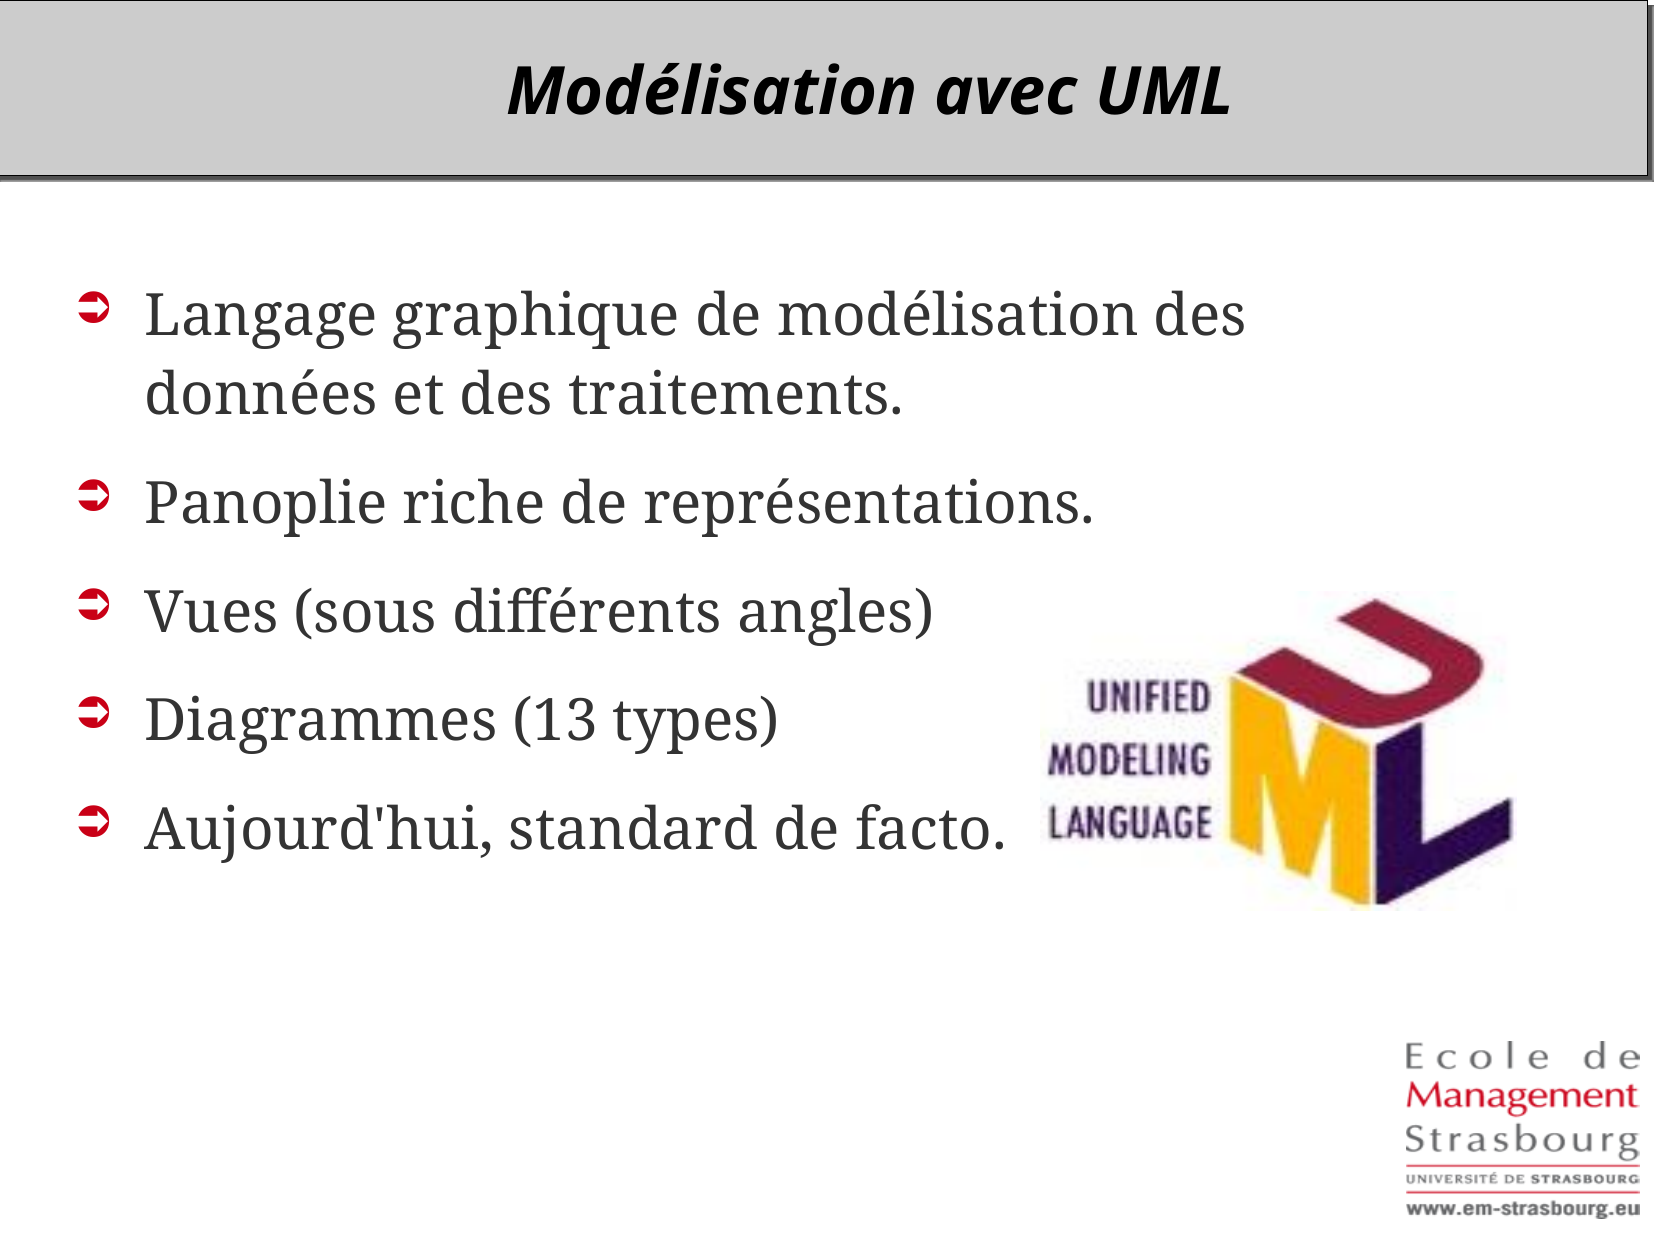

# Modélisation avec UML
Langage graphique de modélisation des données et des traitements.
Panoplie riche de représentations.
Vues (sous différents angles)
Diagrammes (13 types)
Aujourd'hui, standard de facto.